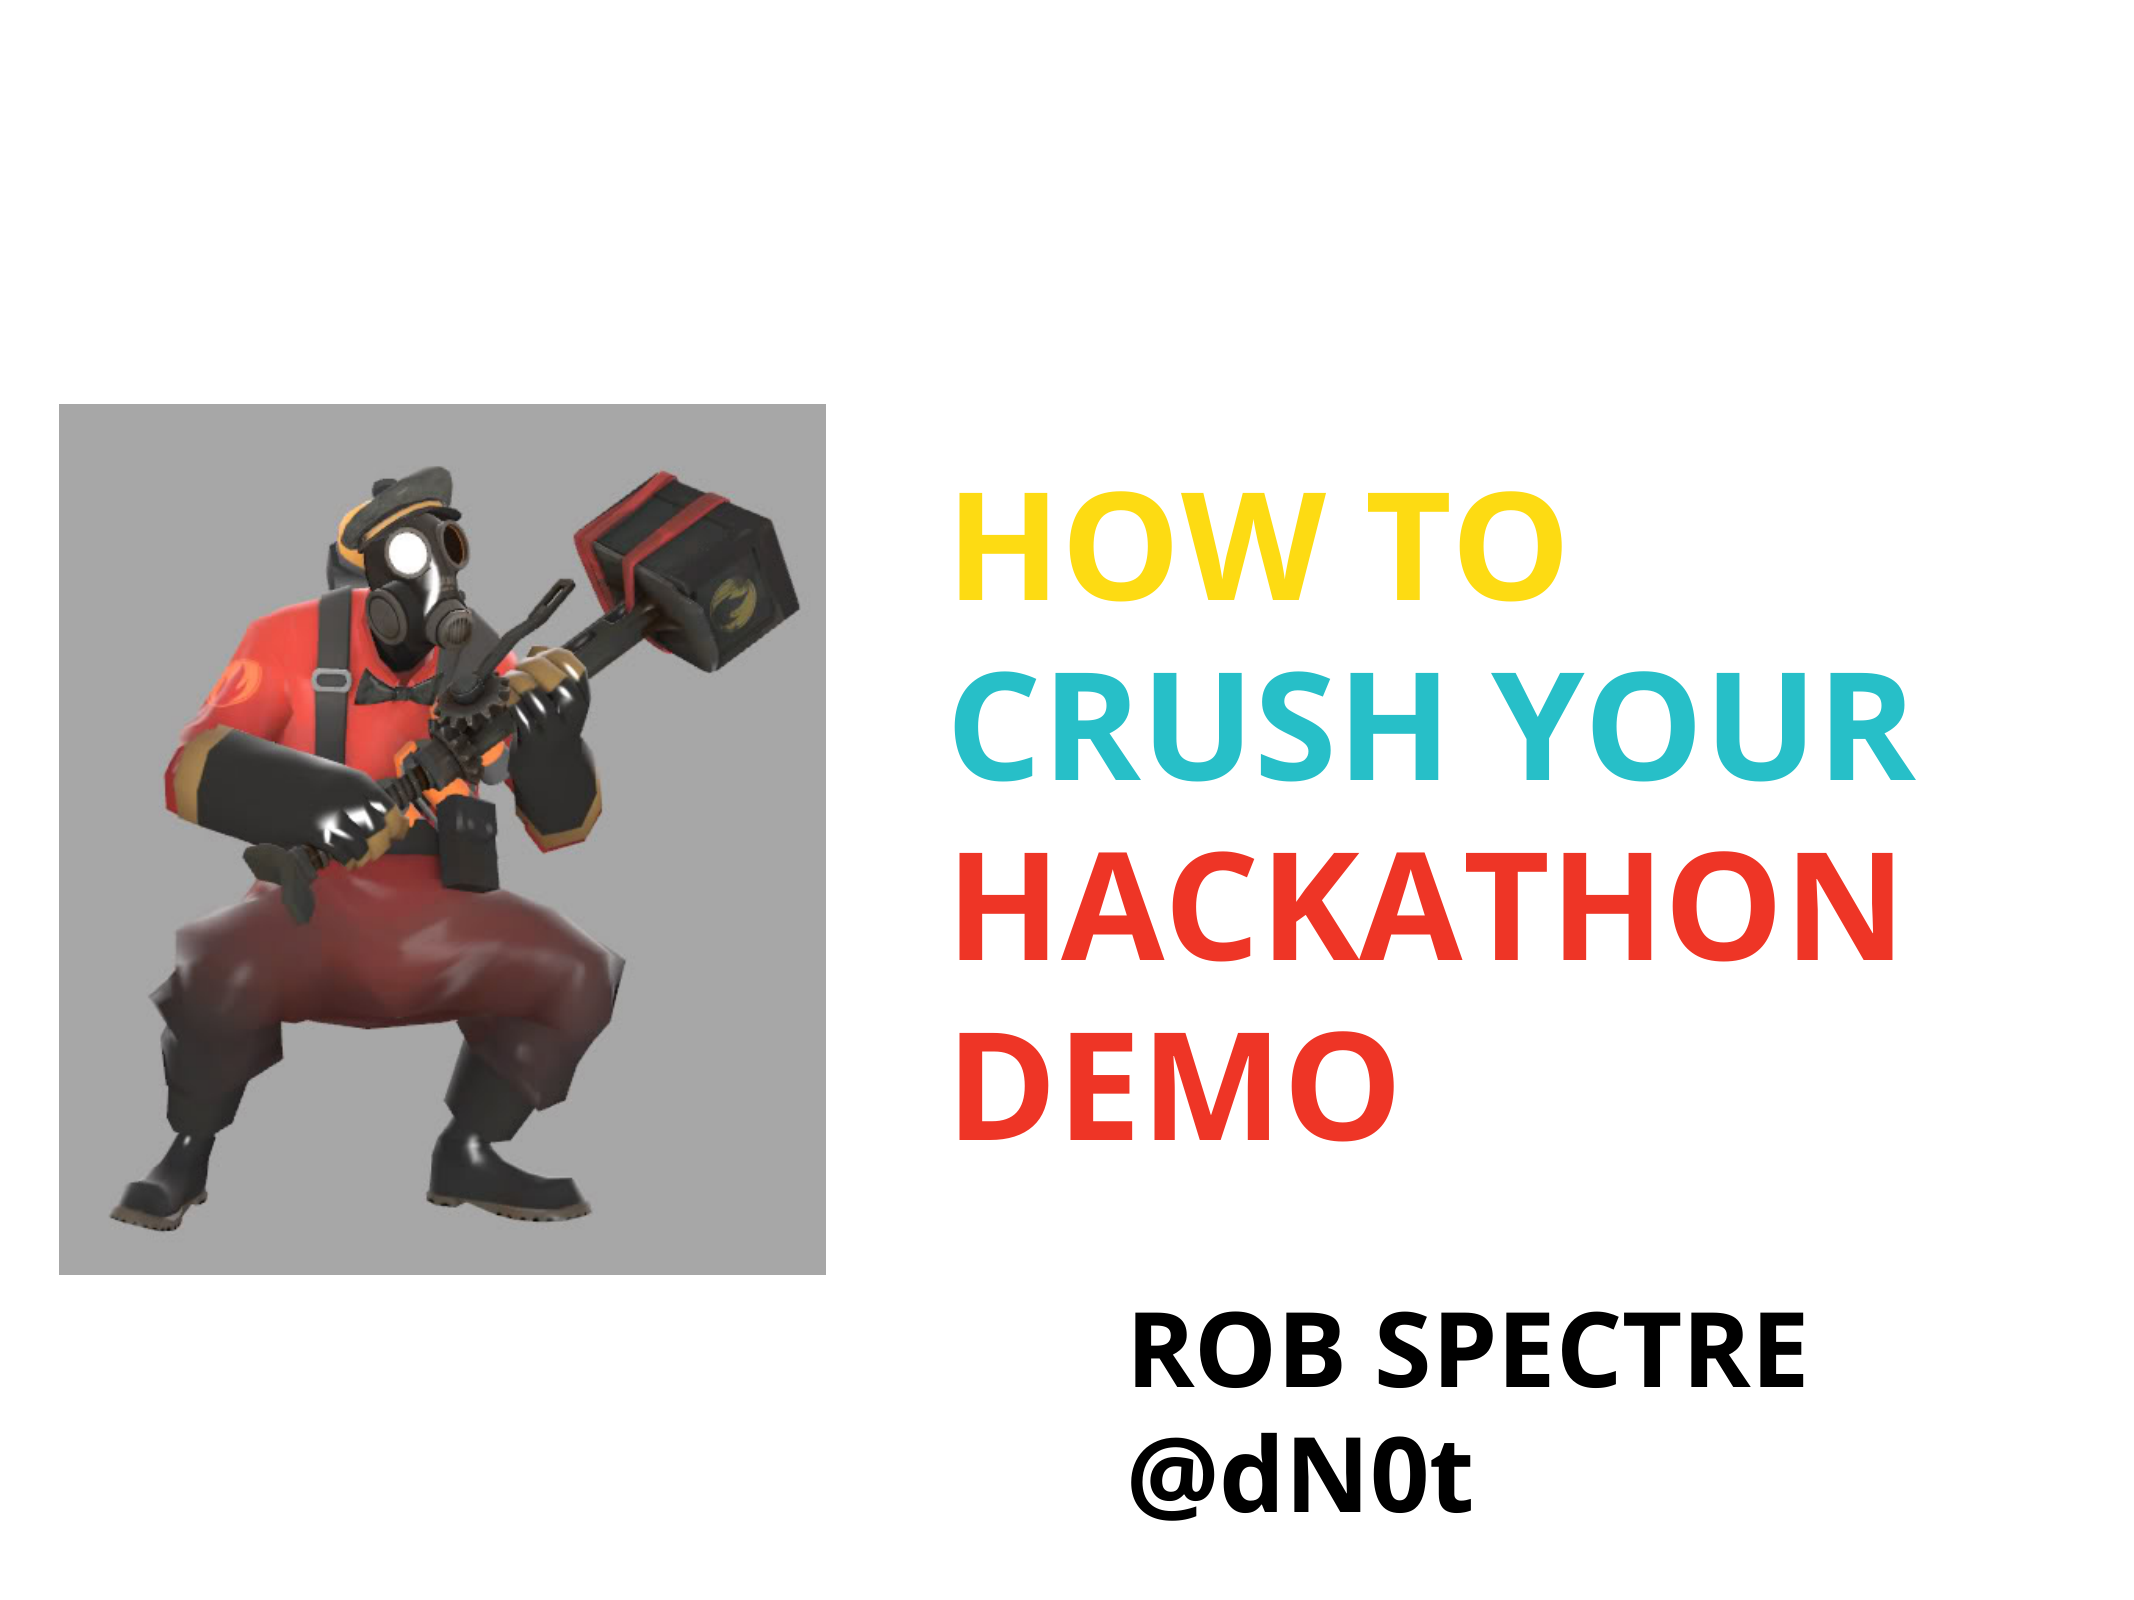

HOW TO
CRUSH YOUR
HACKATHON
DEMO
ROB SPECTRE
@dN0t